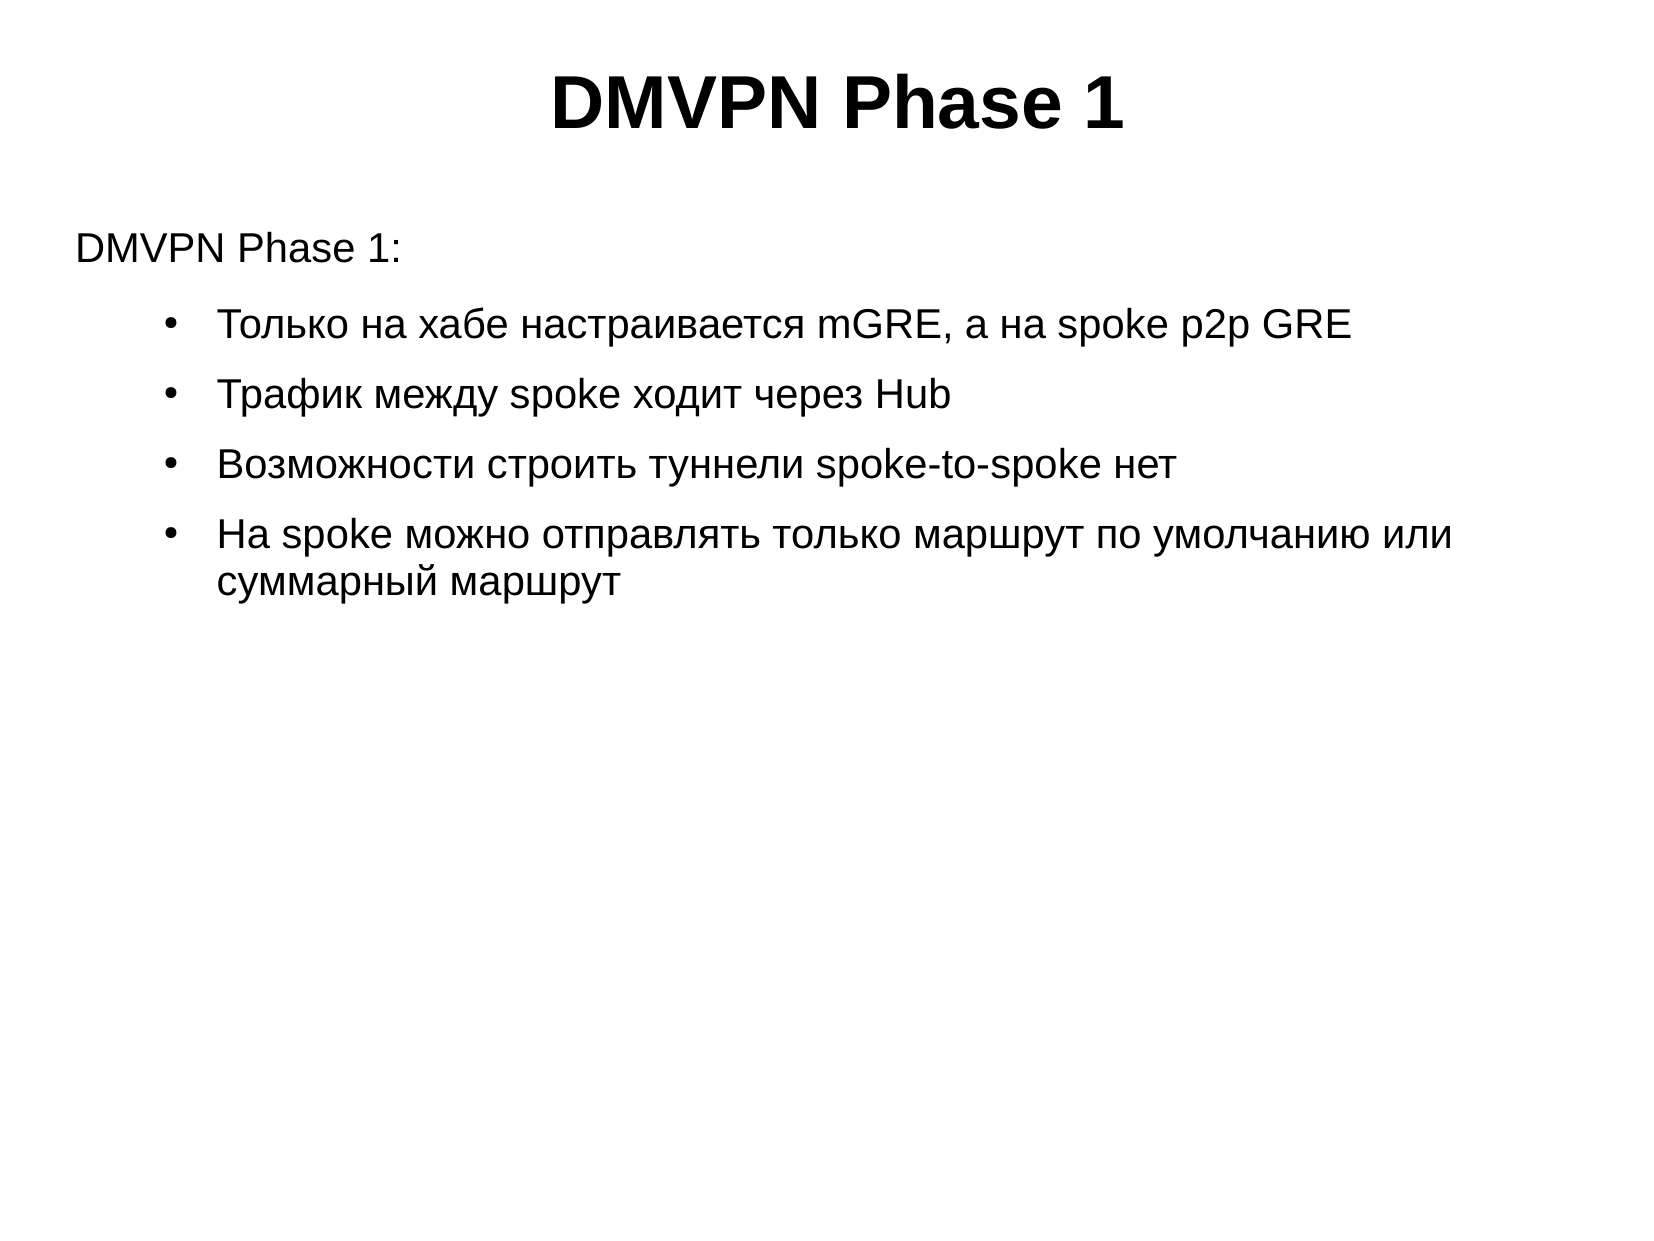

DMVPN Phase 1
# DMVPN Phase 1:
Только на хабе настраивается mGRE, а на spoke p2p GRE
Трафик между spoke ходит через Hub
Возможности строить туннели spoke-to-spoke нет
На spoke можно отправлять только маршрут по умолчанию или суммарный маршрут